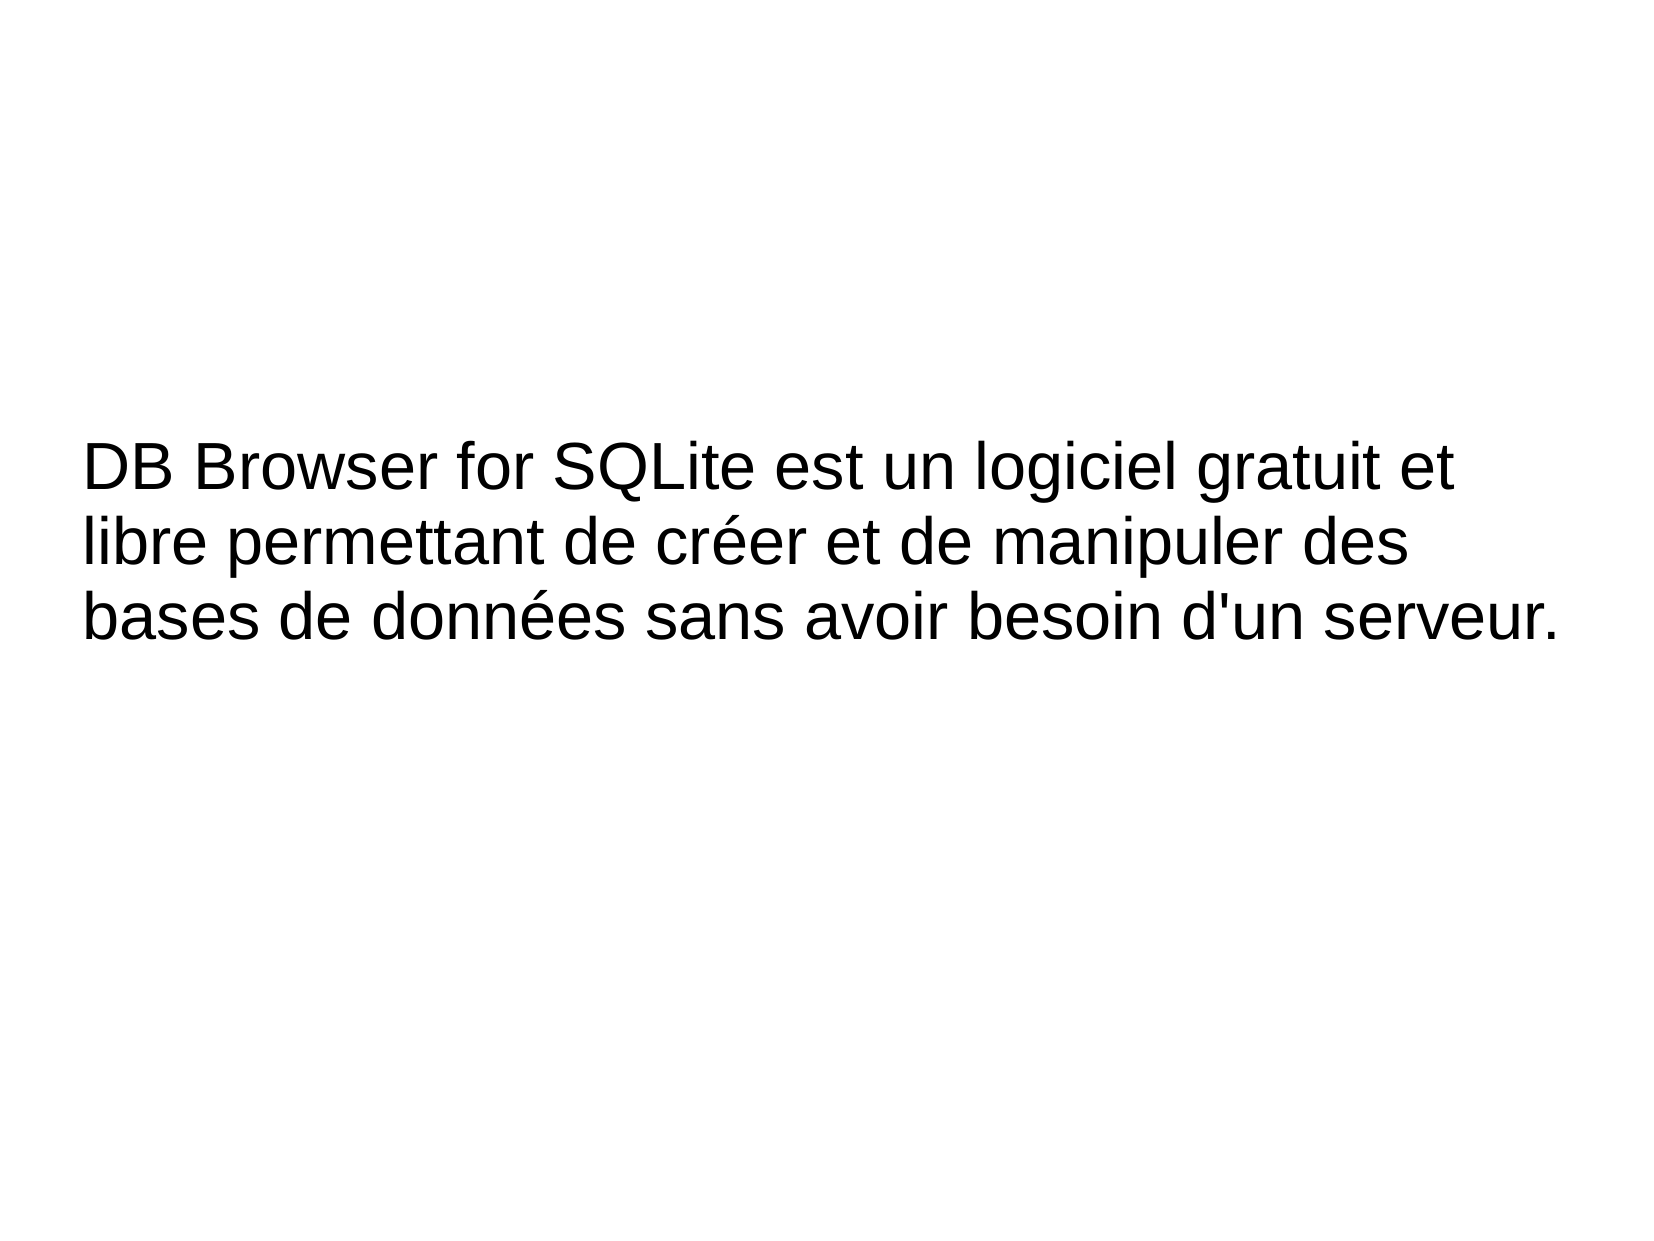

# DB Browser for SQLite est un logiciel gratuit et libre permettant de créer et de manipuler des bases de données sans avoir besoin d'un serveur.